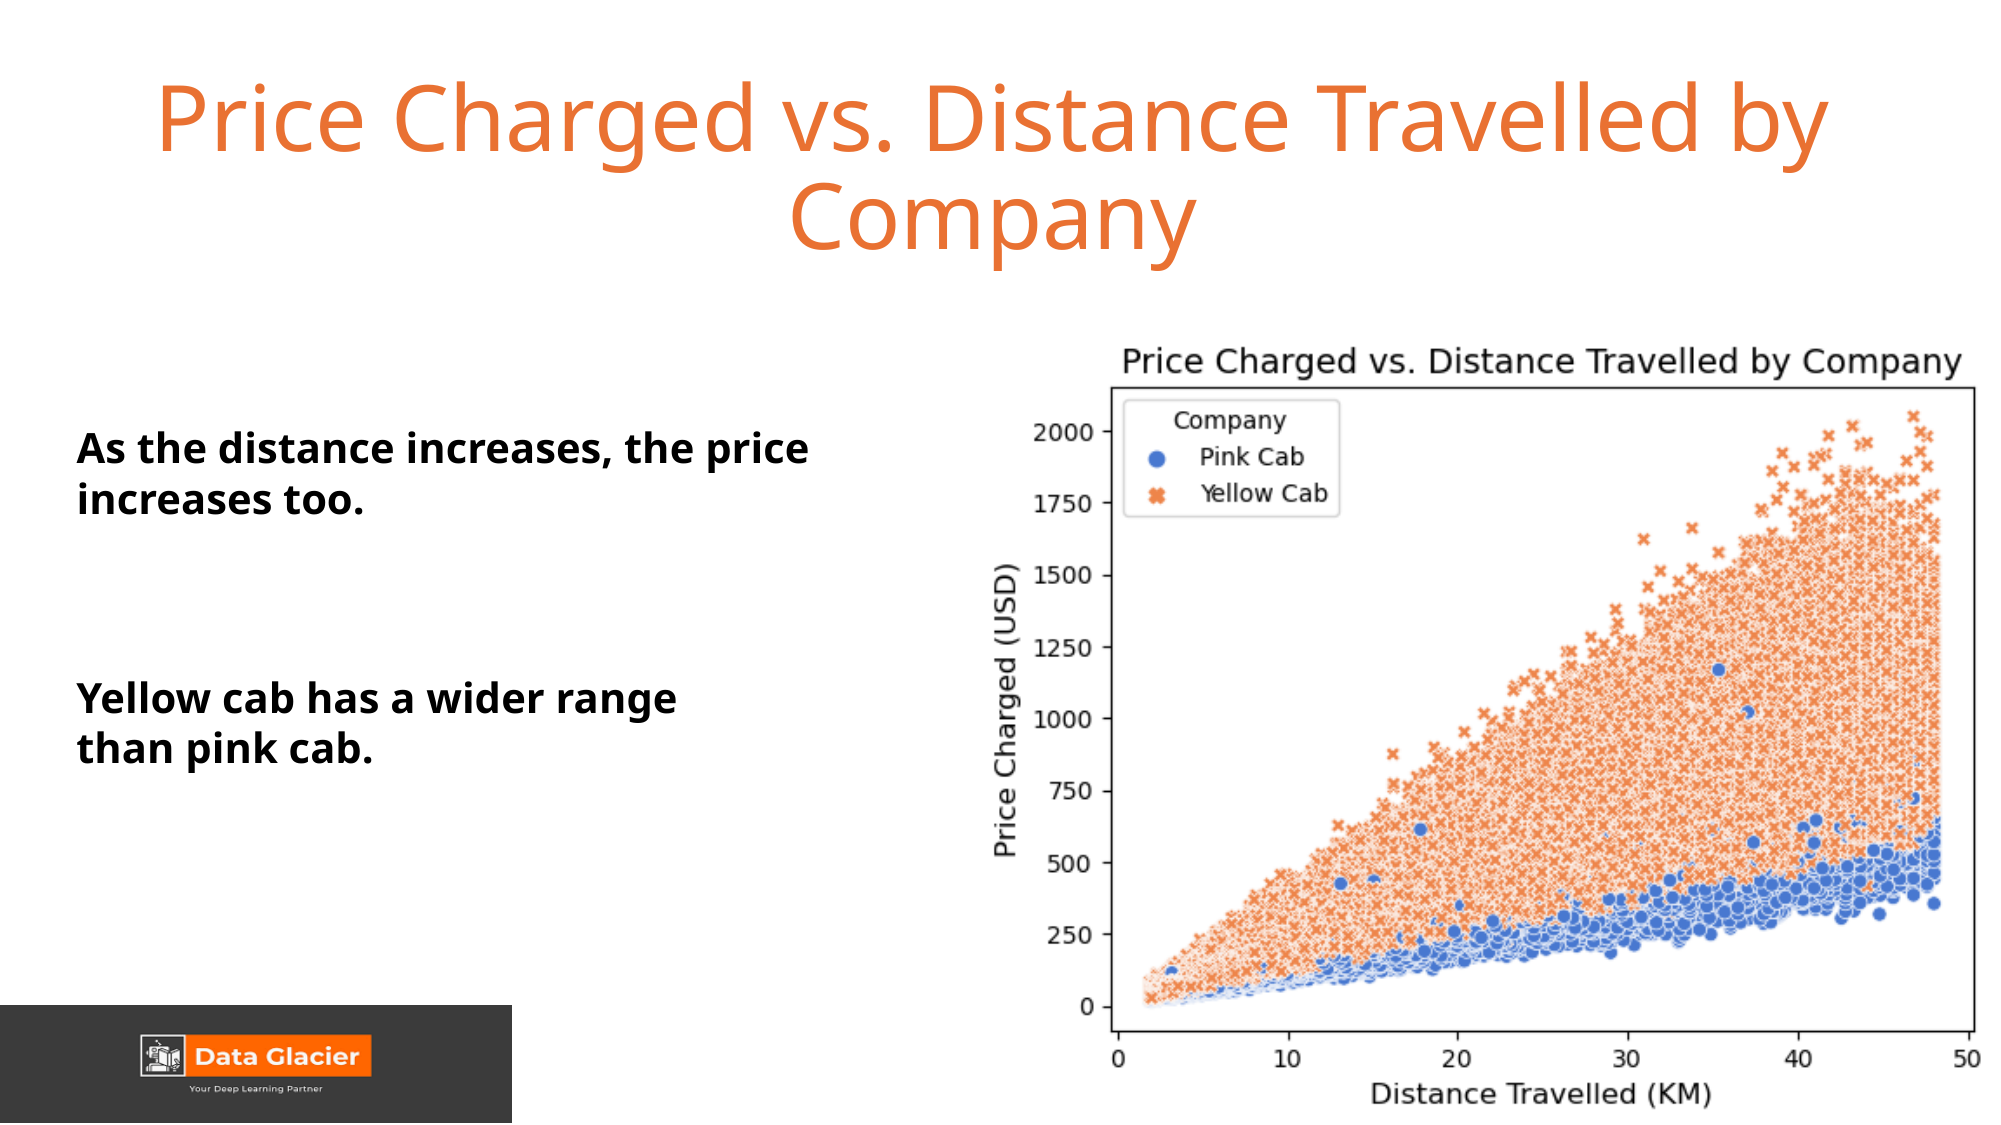

# Price Charged vs. Distance Travelled by Company
As the distance increases, the price increases too.
Yellow cab has a wider range than pink cab.